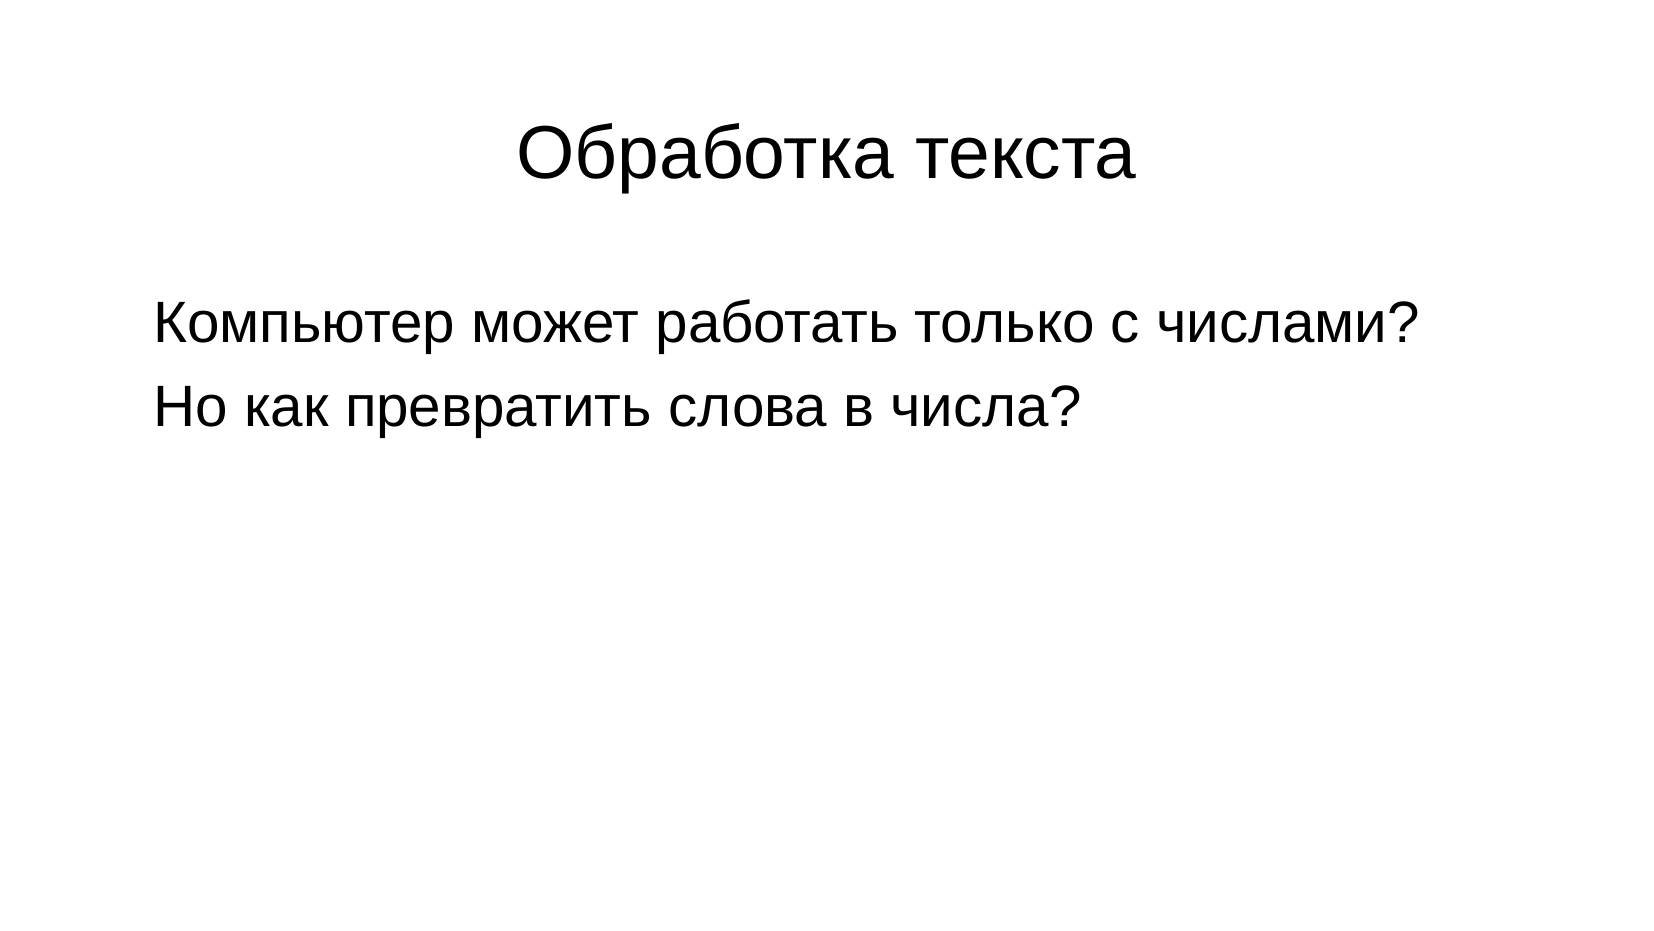

# Обработка текста
Компьютер может работать только с числами?
Но как превратить слова в числа?